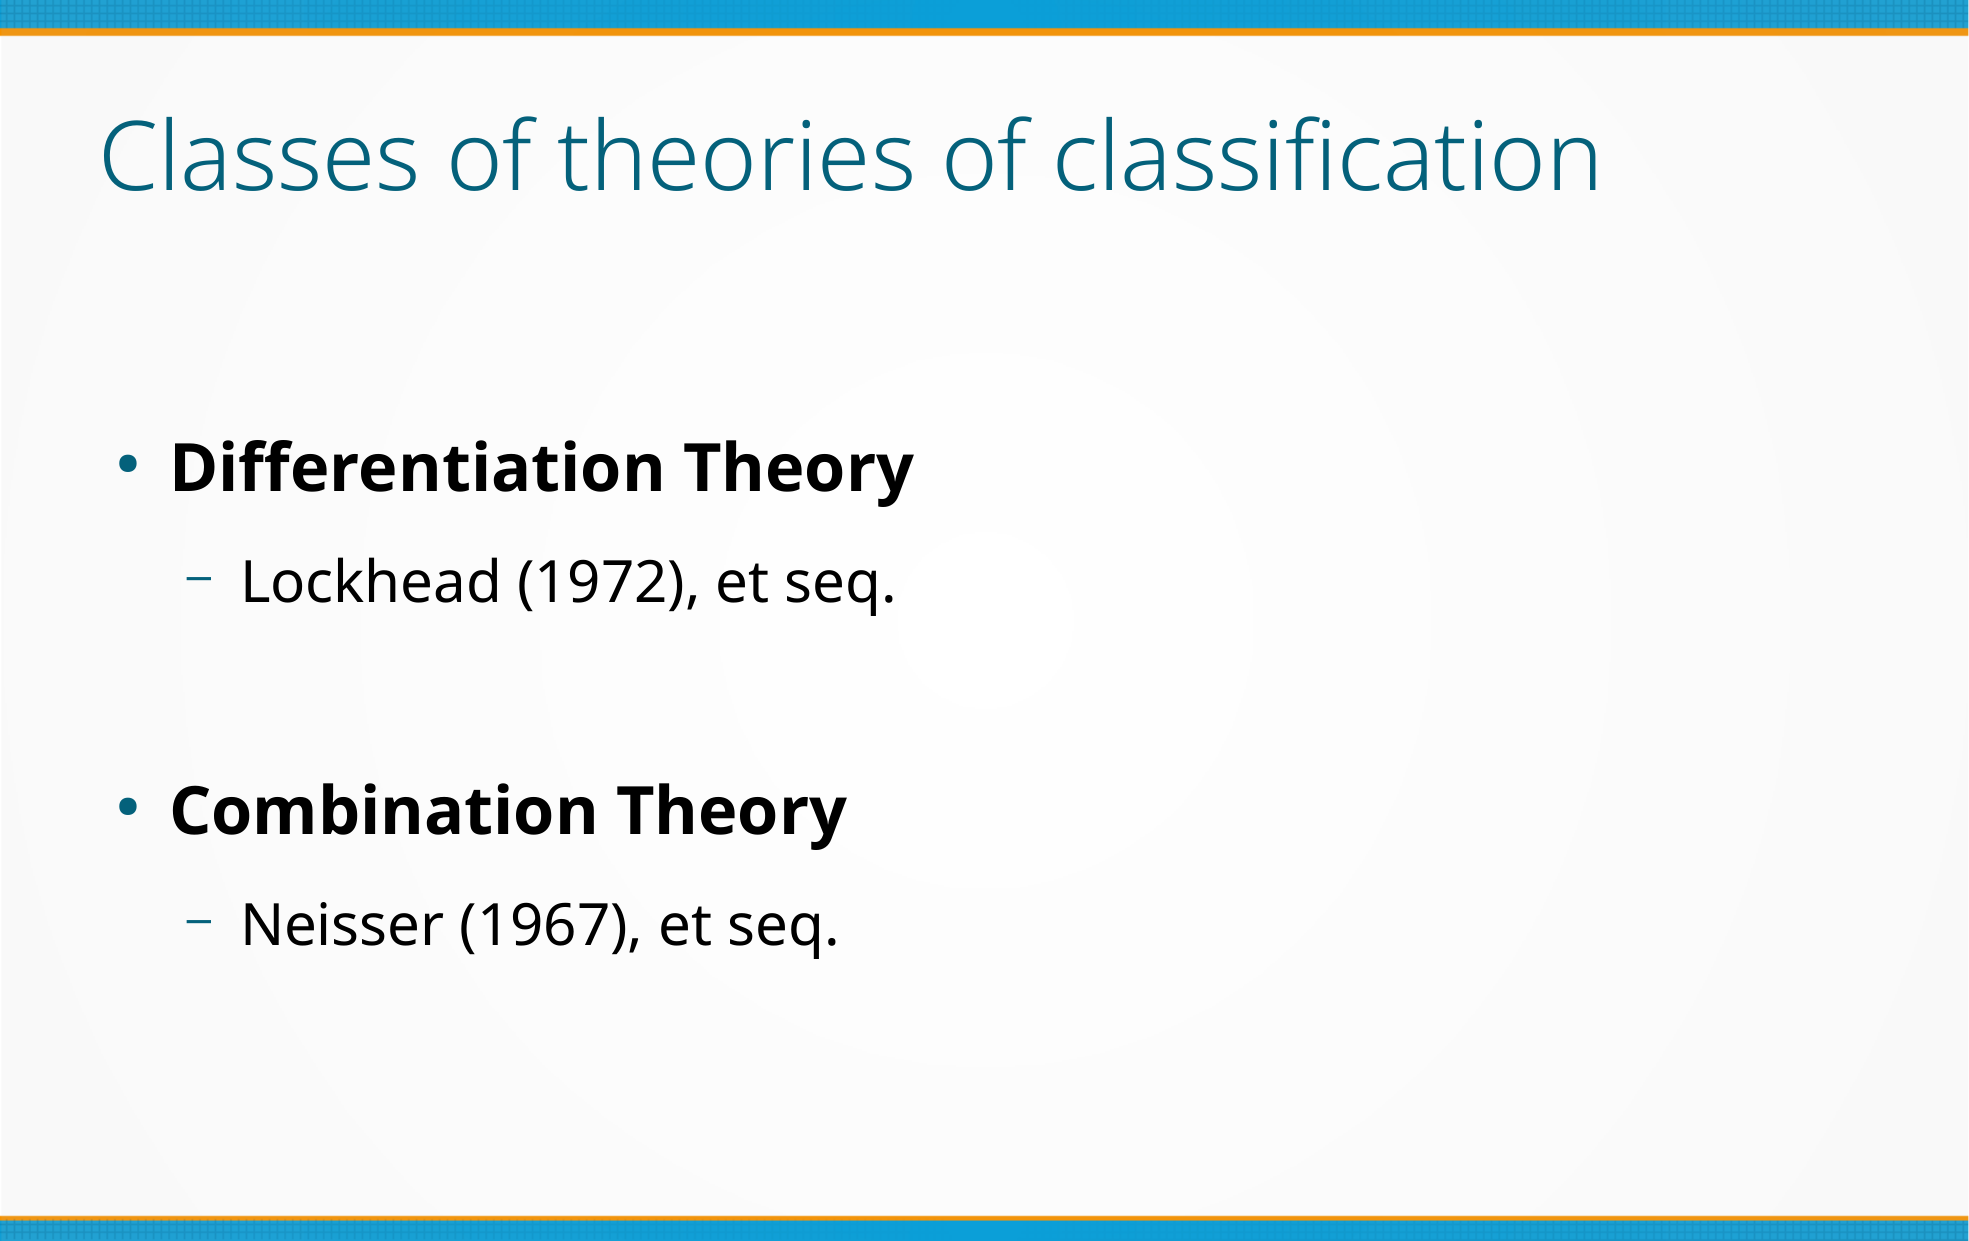

# Classes of theories of classification
Differentiation Theory
Lockhead (1972), et seq.
Combination Theory
Neisser (1967), et seq.